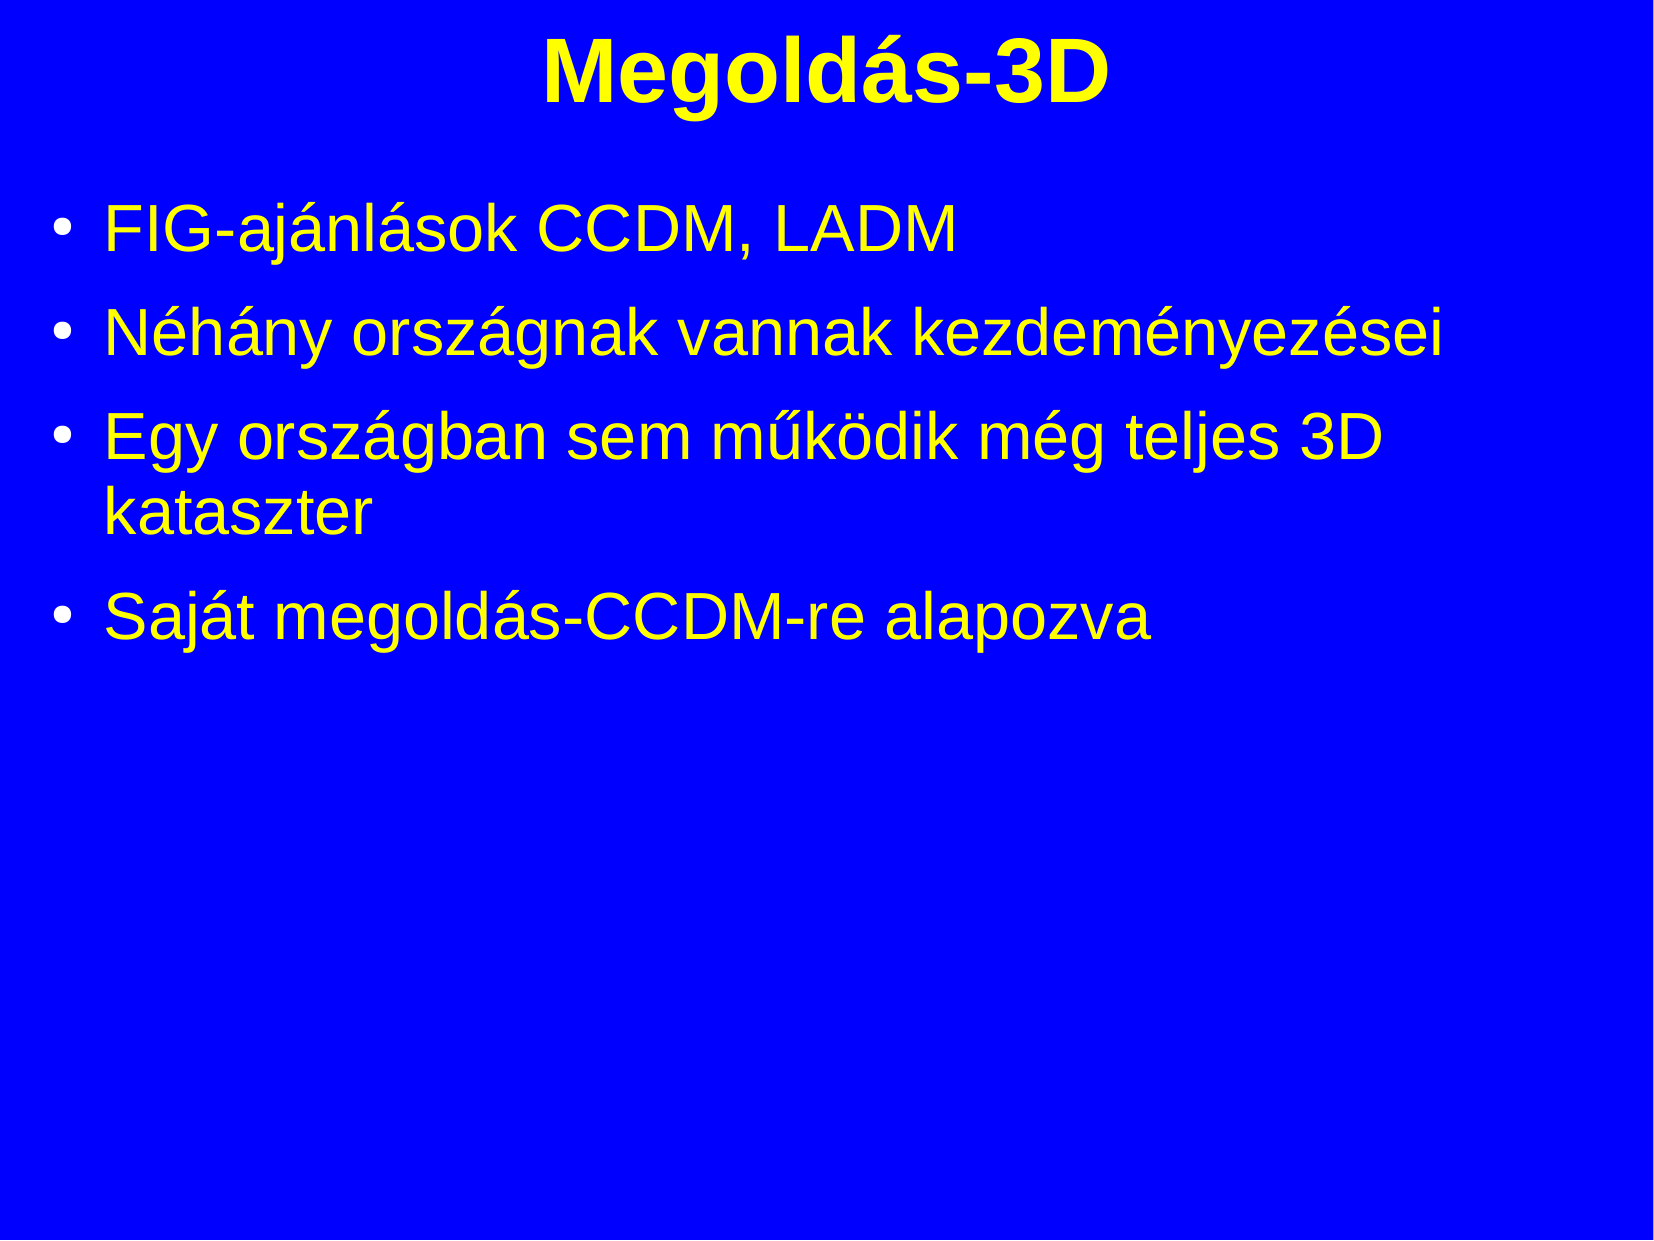

# Megoldás-3D
FIG-ajánlások CCDM, LADM
Néhány országnak vannak kezdeményezései
Egy országban sem működik még teljes 3D kataszter
Saját megoldás-CCDM-re alapozva